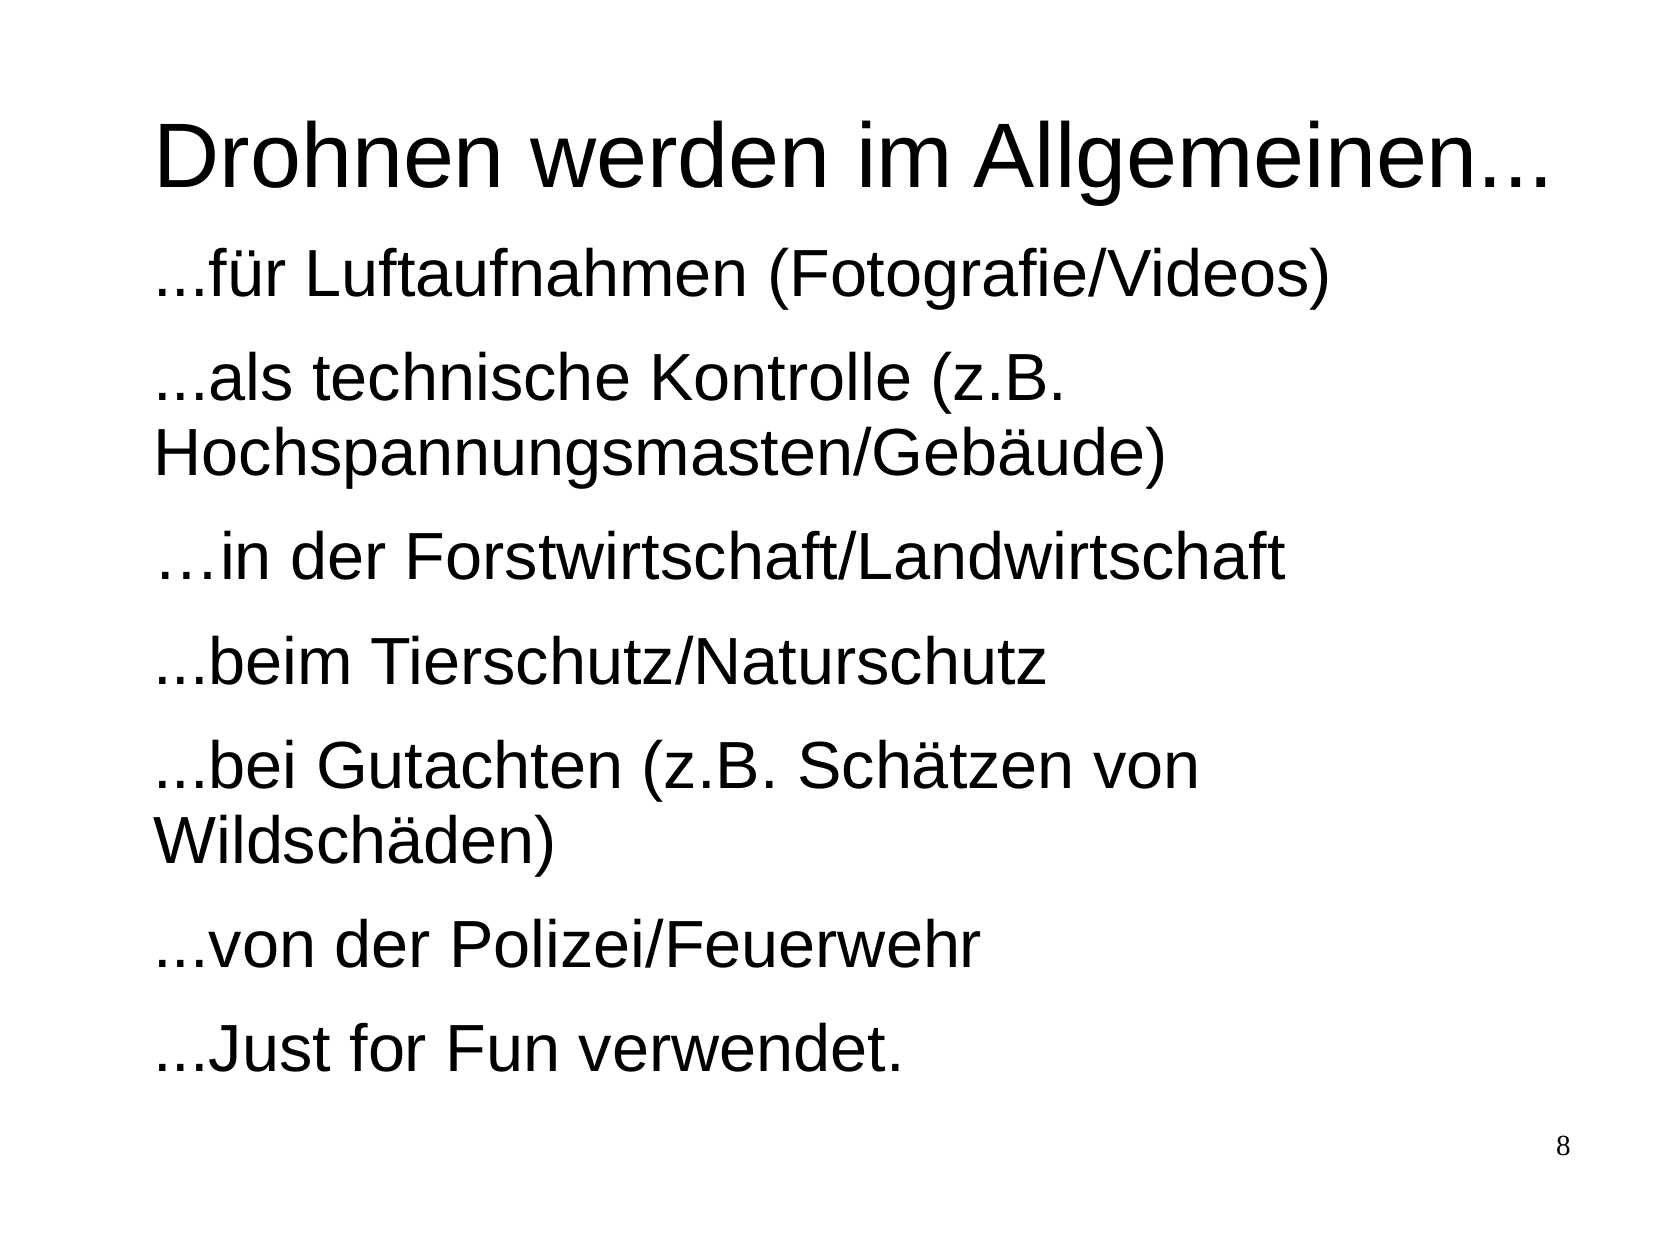

# Drohnen werden im Allgemeinen...
...für Luftaufnahmen (Fotografie/Videos)
...als technische Kontrolle (z.B. Hochspannungsmasten/Gebäude)
…in der Forstwirtschaft/Landwirtschaft
...beim Tierschutz/Naturschutz
...bei Gutachten (z.B. Schätzen von 		Wildschäden)
...von der Polizei/Feuerwehr
...Just for Fun verwendet.
8